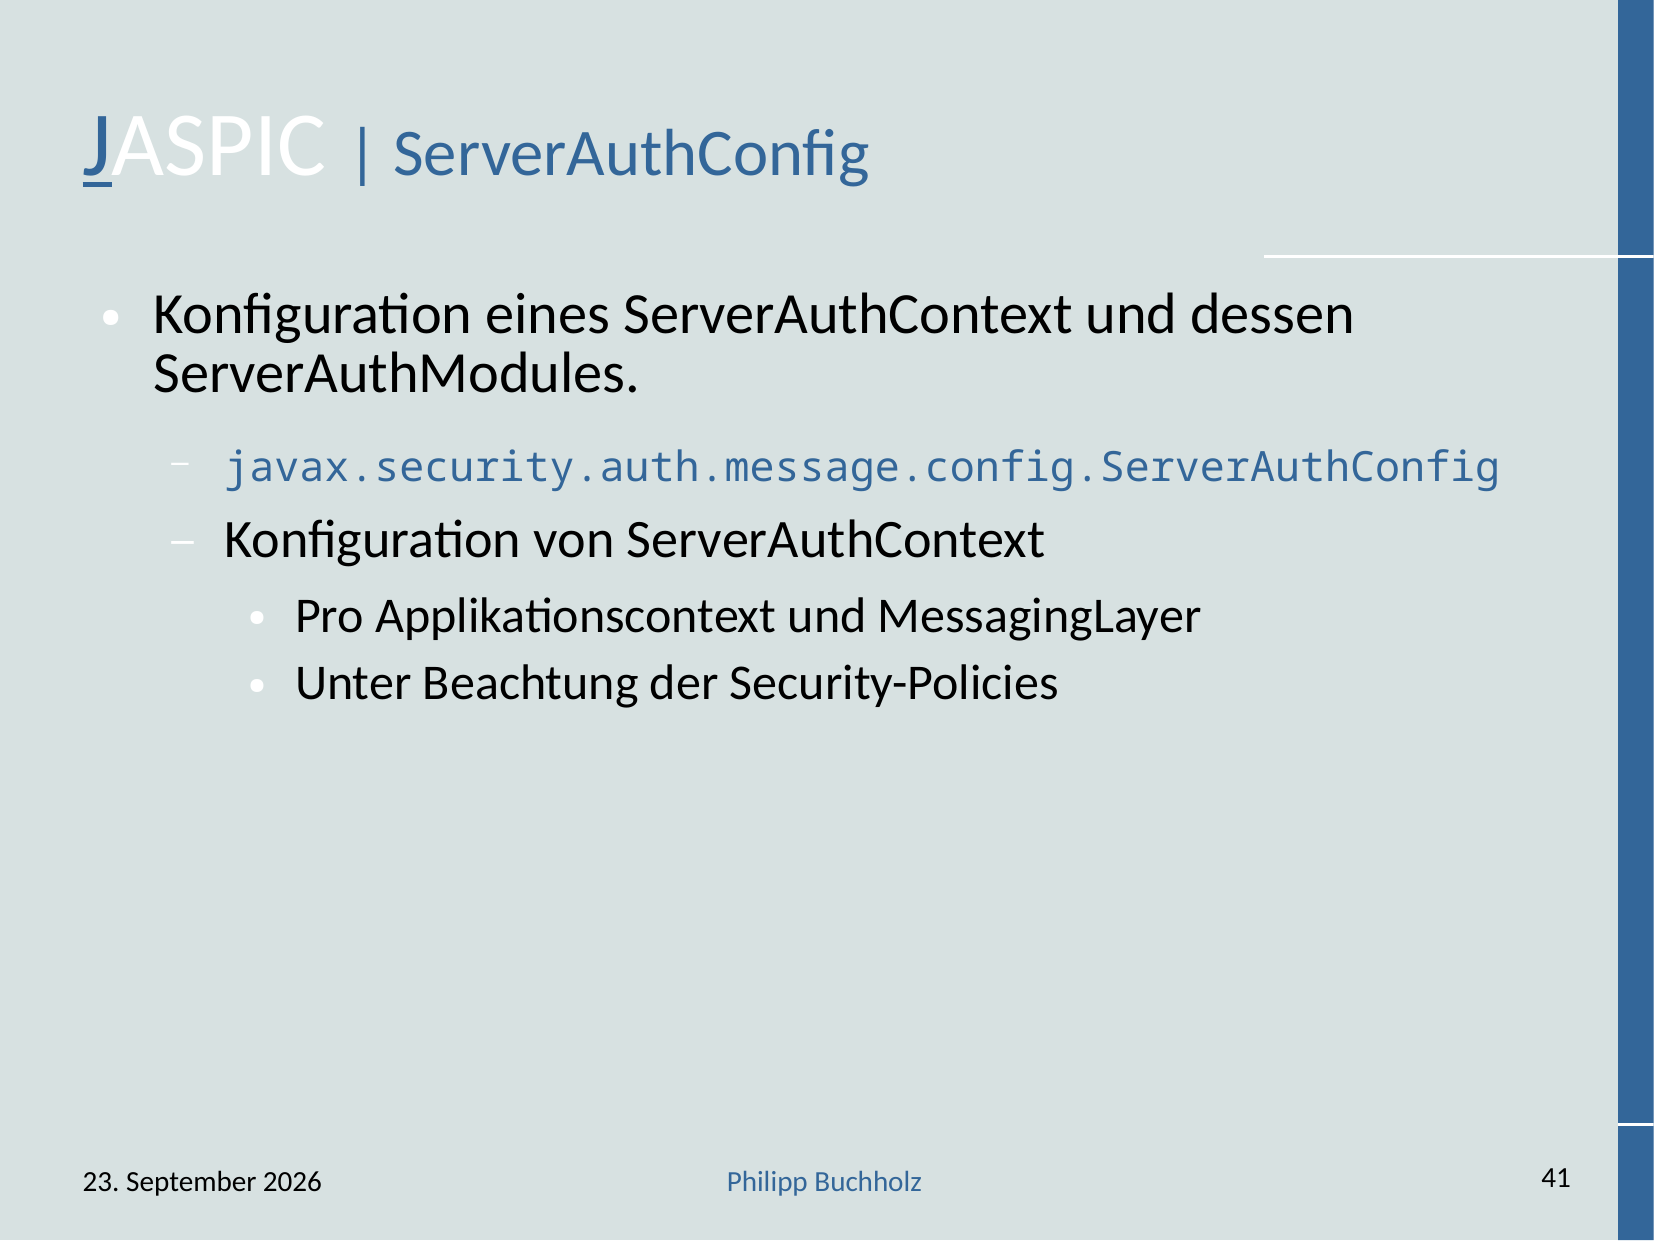

# JASPIC | ServerAuthConfig
Konfiguration eines ServerAuthContext und dessen ServerAuthModules.
javax.security.auth.message.config.ServerAuthConfig
Konfiguration von ServerAuthContext
Pro Applikationscontext und MessagingLayer
Unter Beachtung der Security-Policies
41